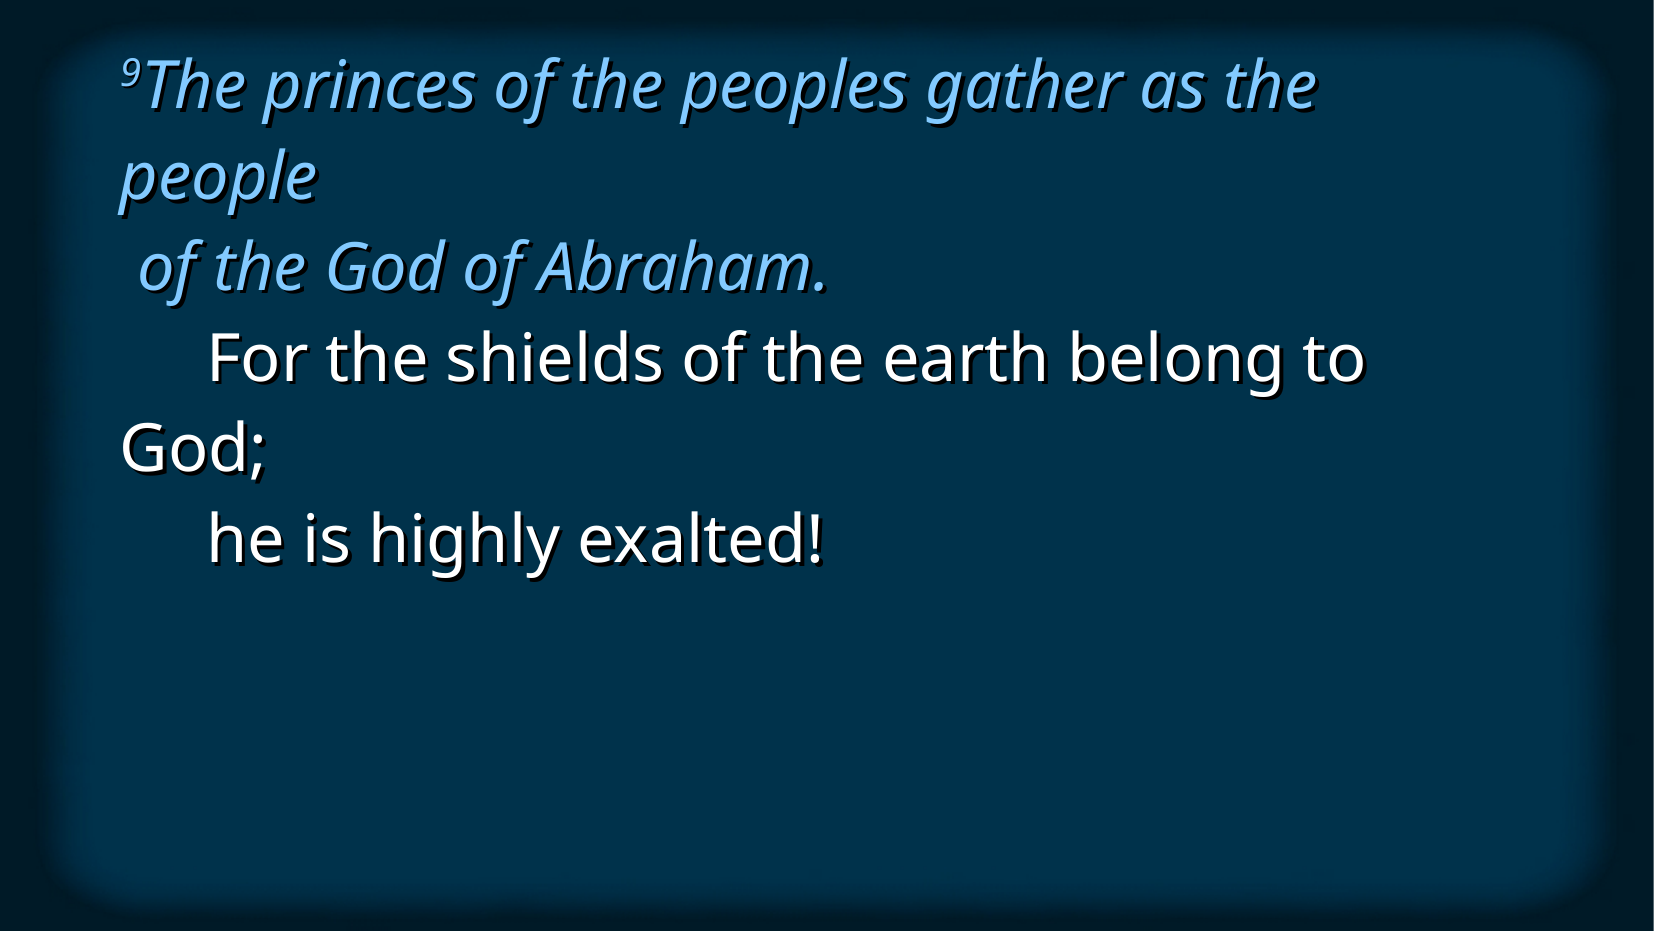

9The princes of the peoples gather as the people
 of the God of Abraham.
 For the shields of the earth belong to God;
 he is highly exalted!